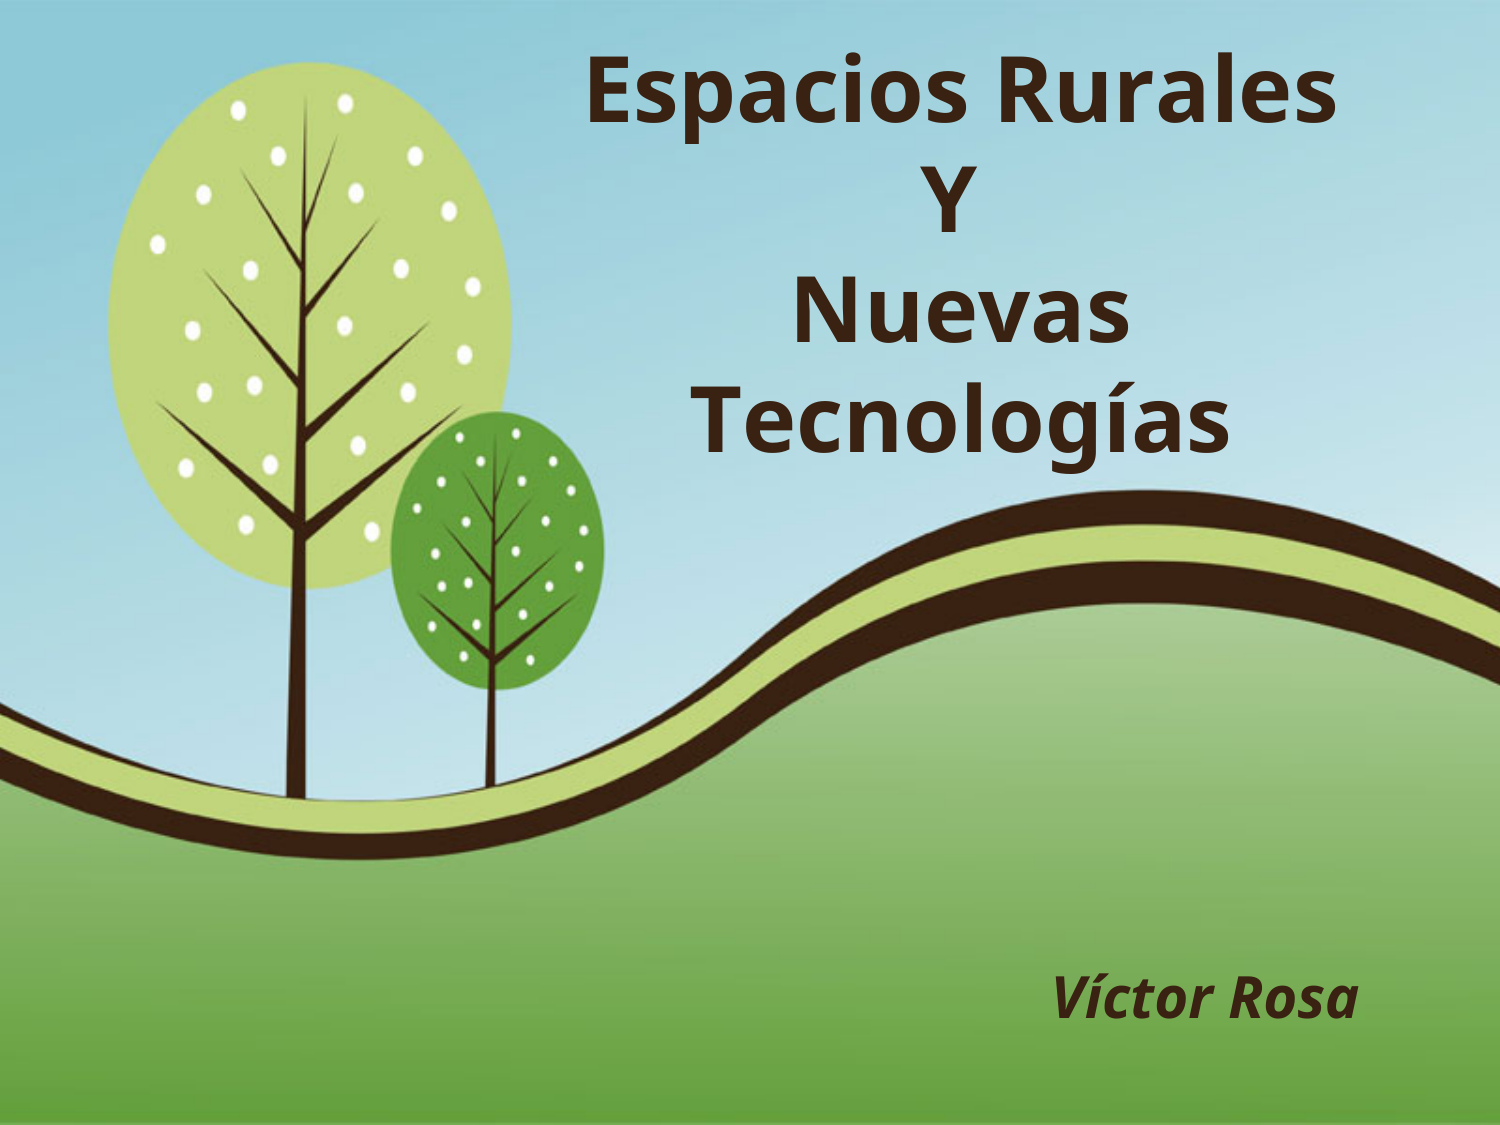

Espacios Rurales
Y
Nuevas
Tecnologías
 Víctor Rosa